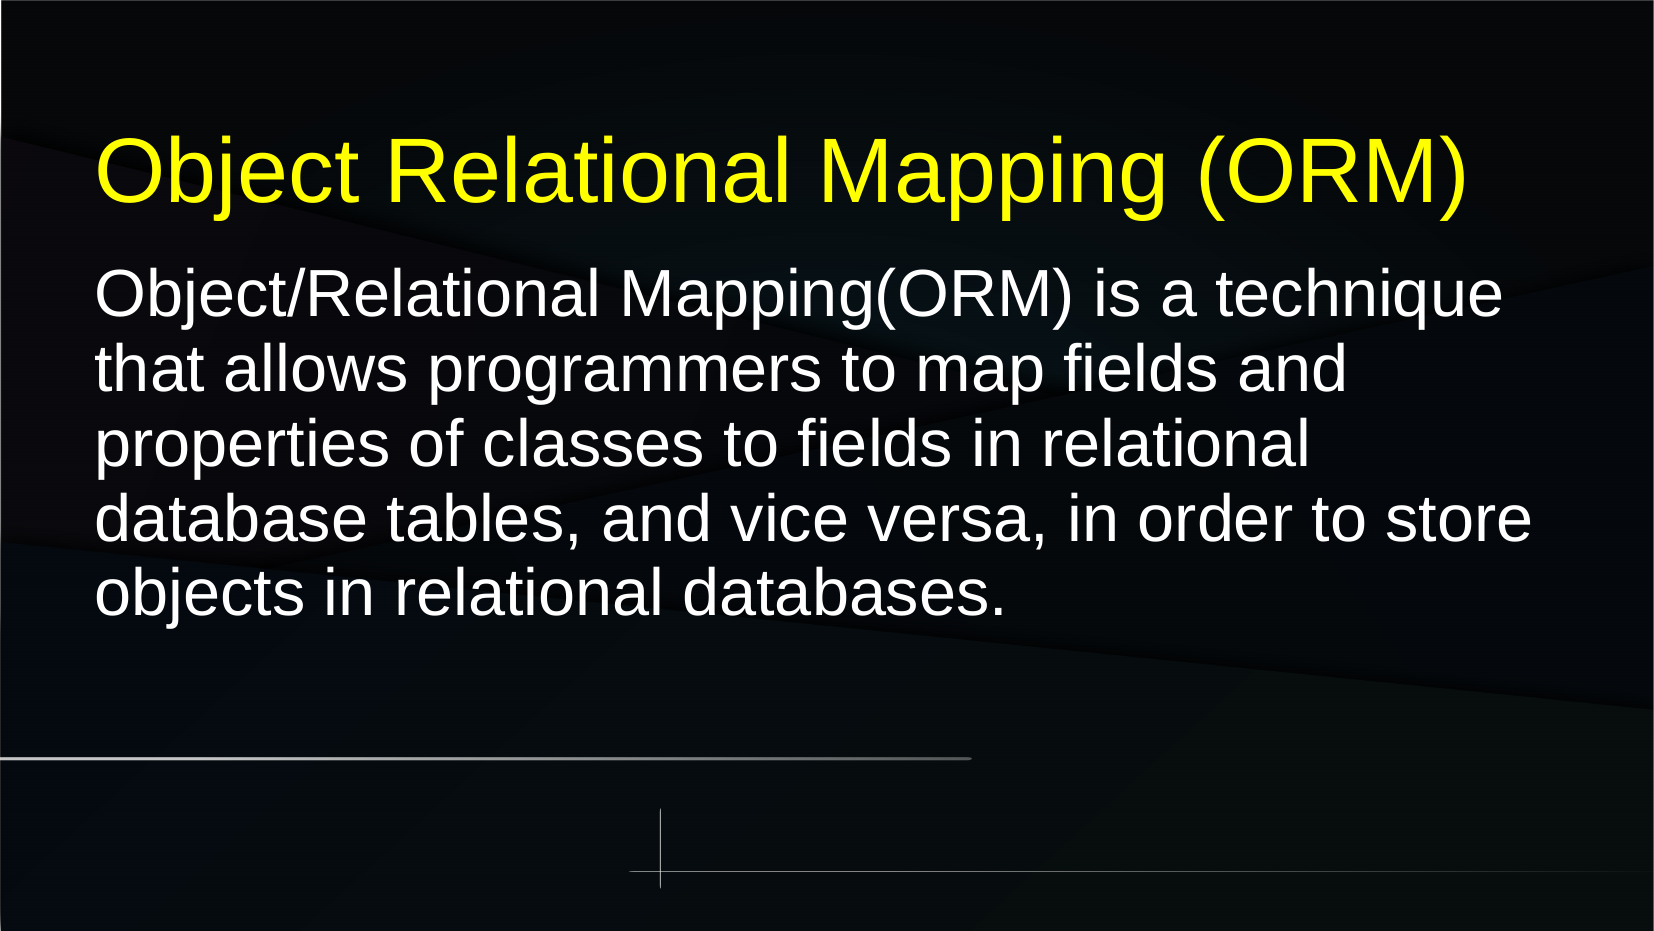

# Object Relational Mapping (ORM)
Object/Relational Mapping(ORM) is a technique that allows programmers to map fields and properties of classes to fields in relational database tables, and vice versa, in order to store objects in relational databases.